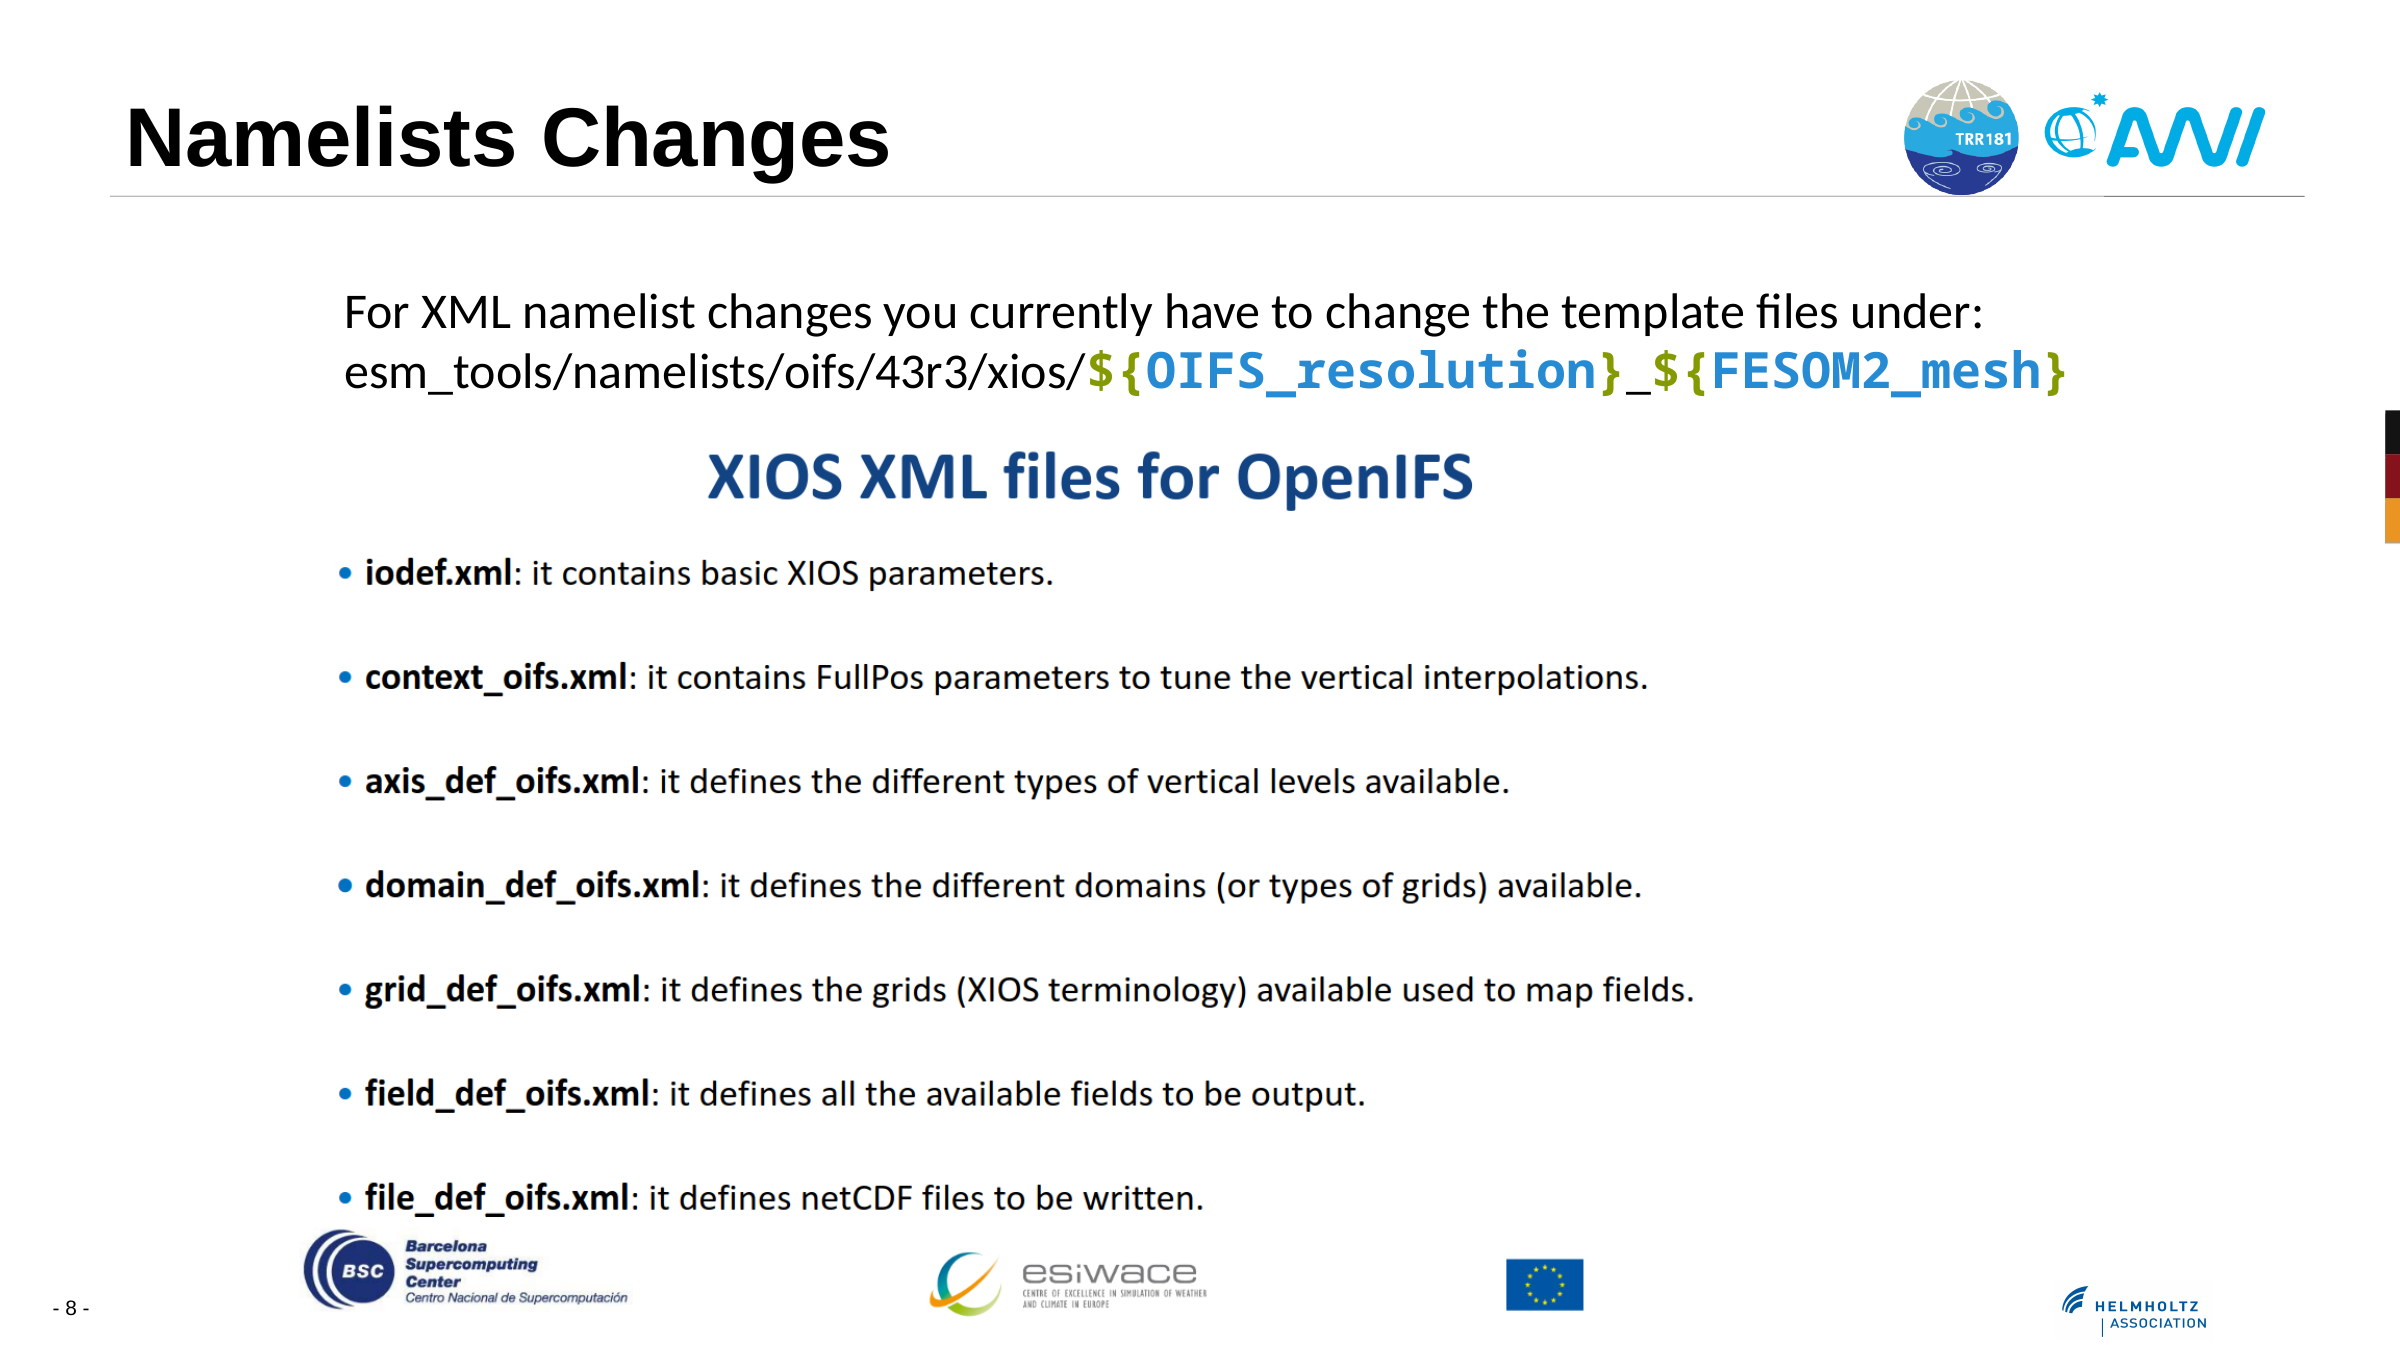

Namelists Changes
For XML namelist changes you currently have to change the template files under:
esm_tools/namelists/oifs/43r3/xios/${OIFS_resolution}_${FESOM2_mesh}